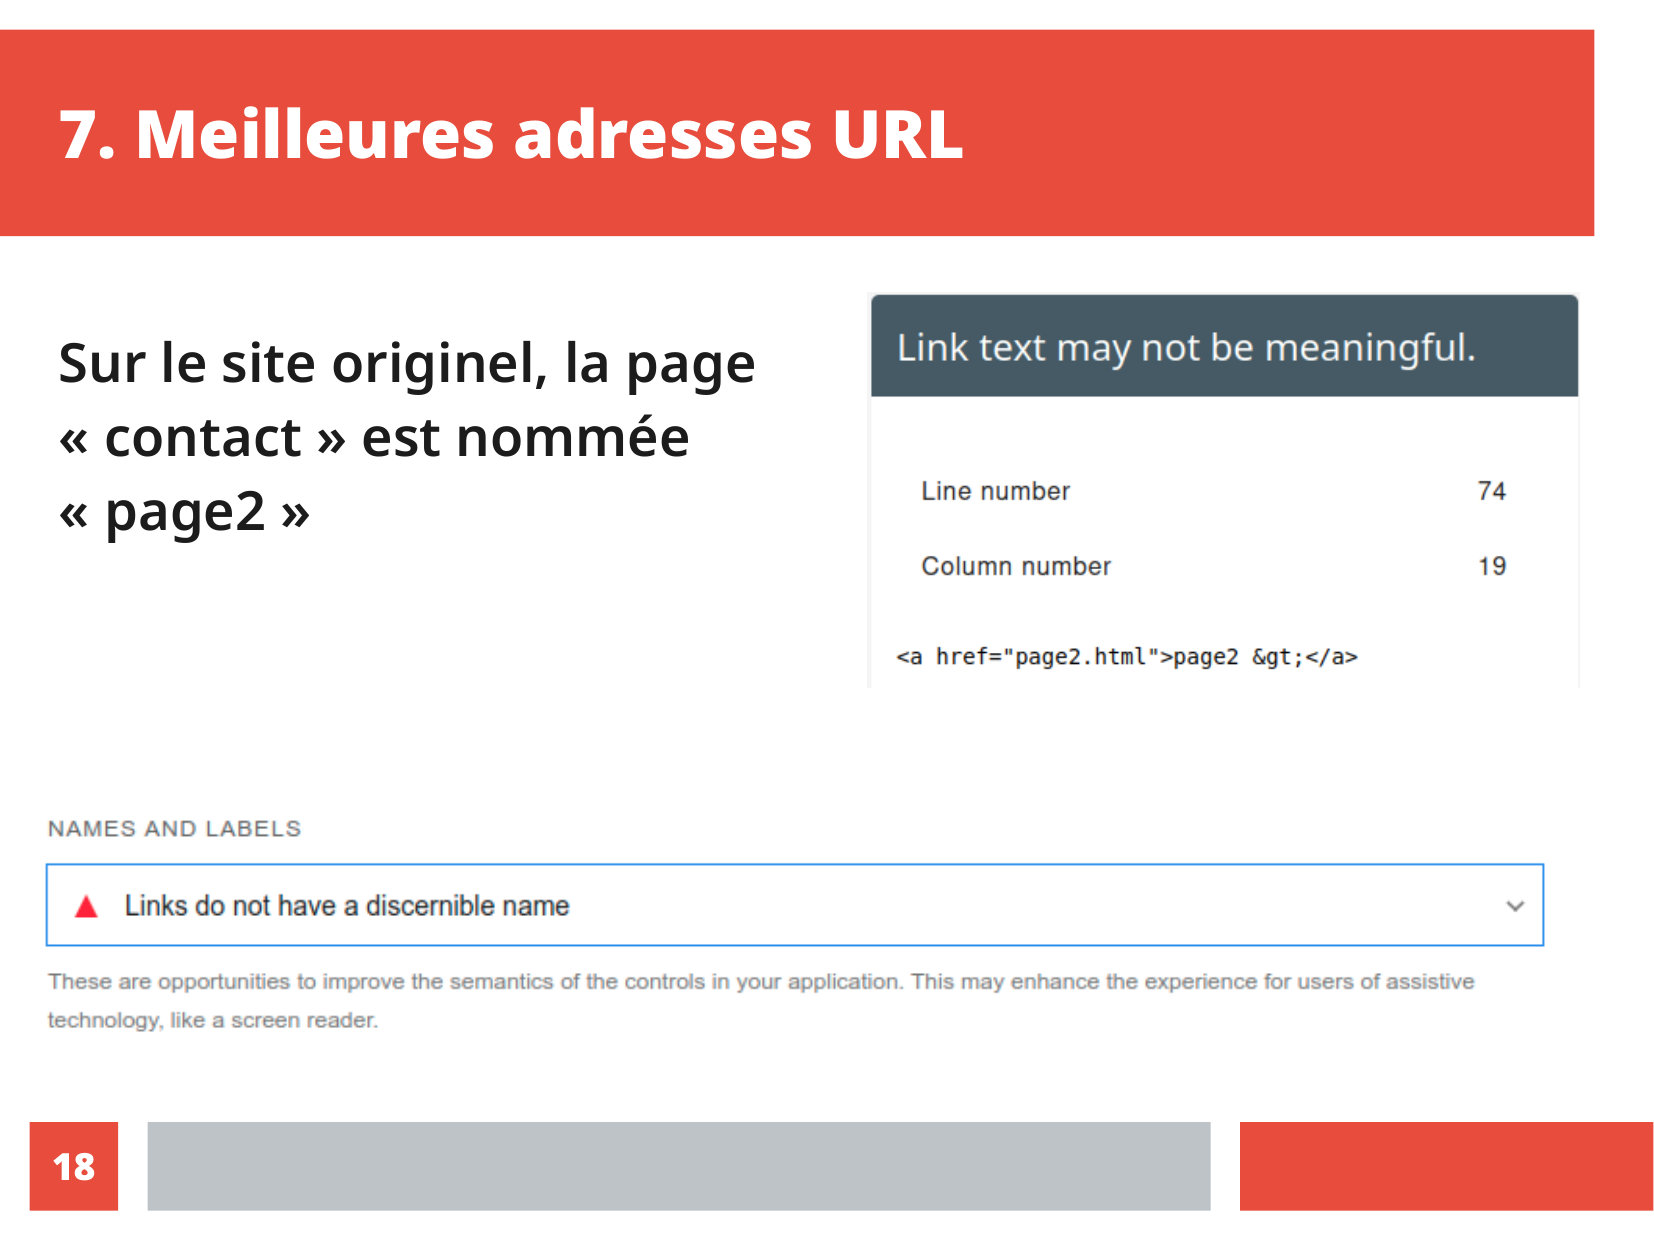

# 7. Meilleures adresses URL
Sur le site originel, la page « contact » est nommée « page2 »
18